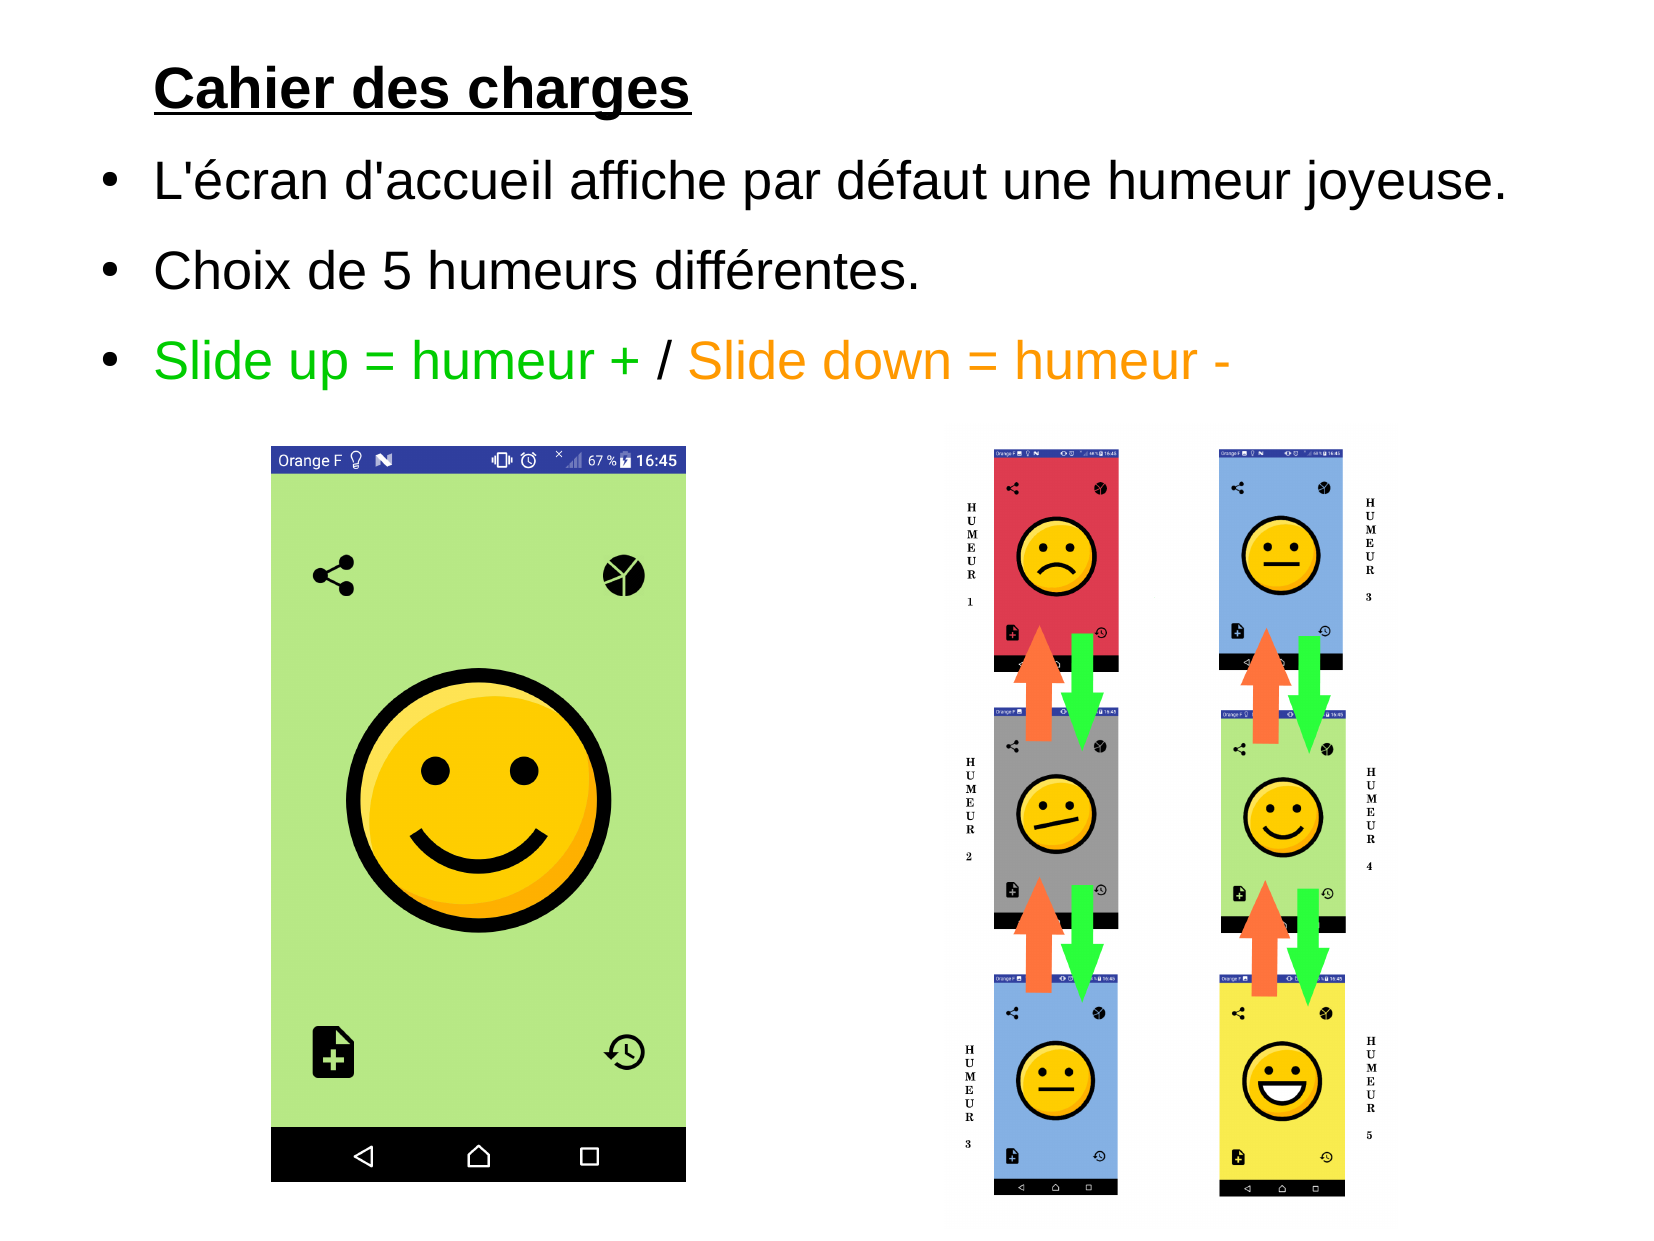

# Cahier des charges
L'écran d'accueil affiche par défaut une humeur joyeuse.
Choix de 5 humeurs différentes.
Slide up = humeur + / Slide down = humeur -